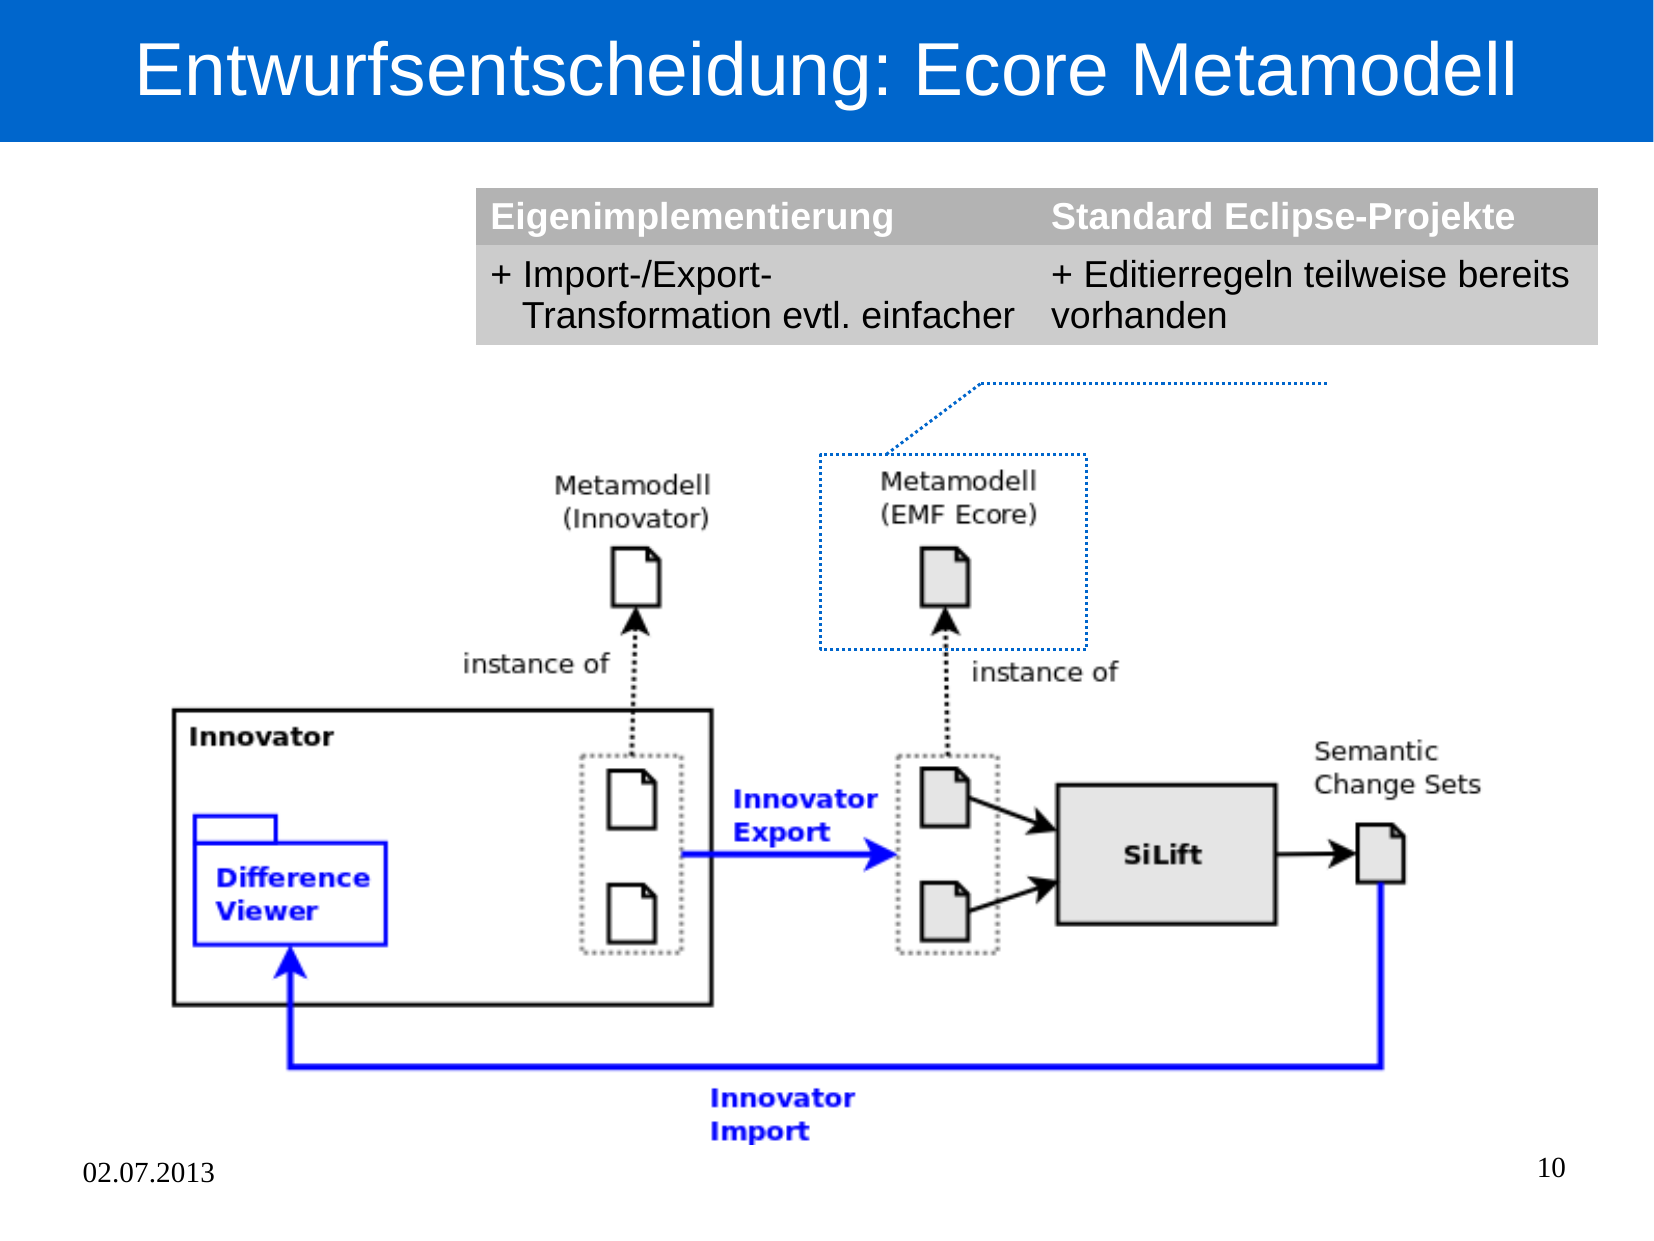

# Entwurfsentscheidung: Ecore Metamodell
| Eigenimplementierung | Standard Eclipse-Projekte |
| --- | --- |
| + Import-/Export- Transformation evtl. einfacher | + Editierregeln teilweise bereits vorhanden |
10
02.07.2013